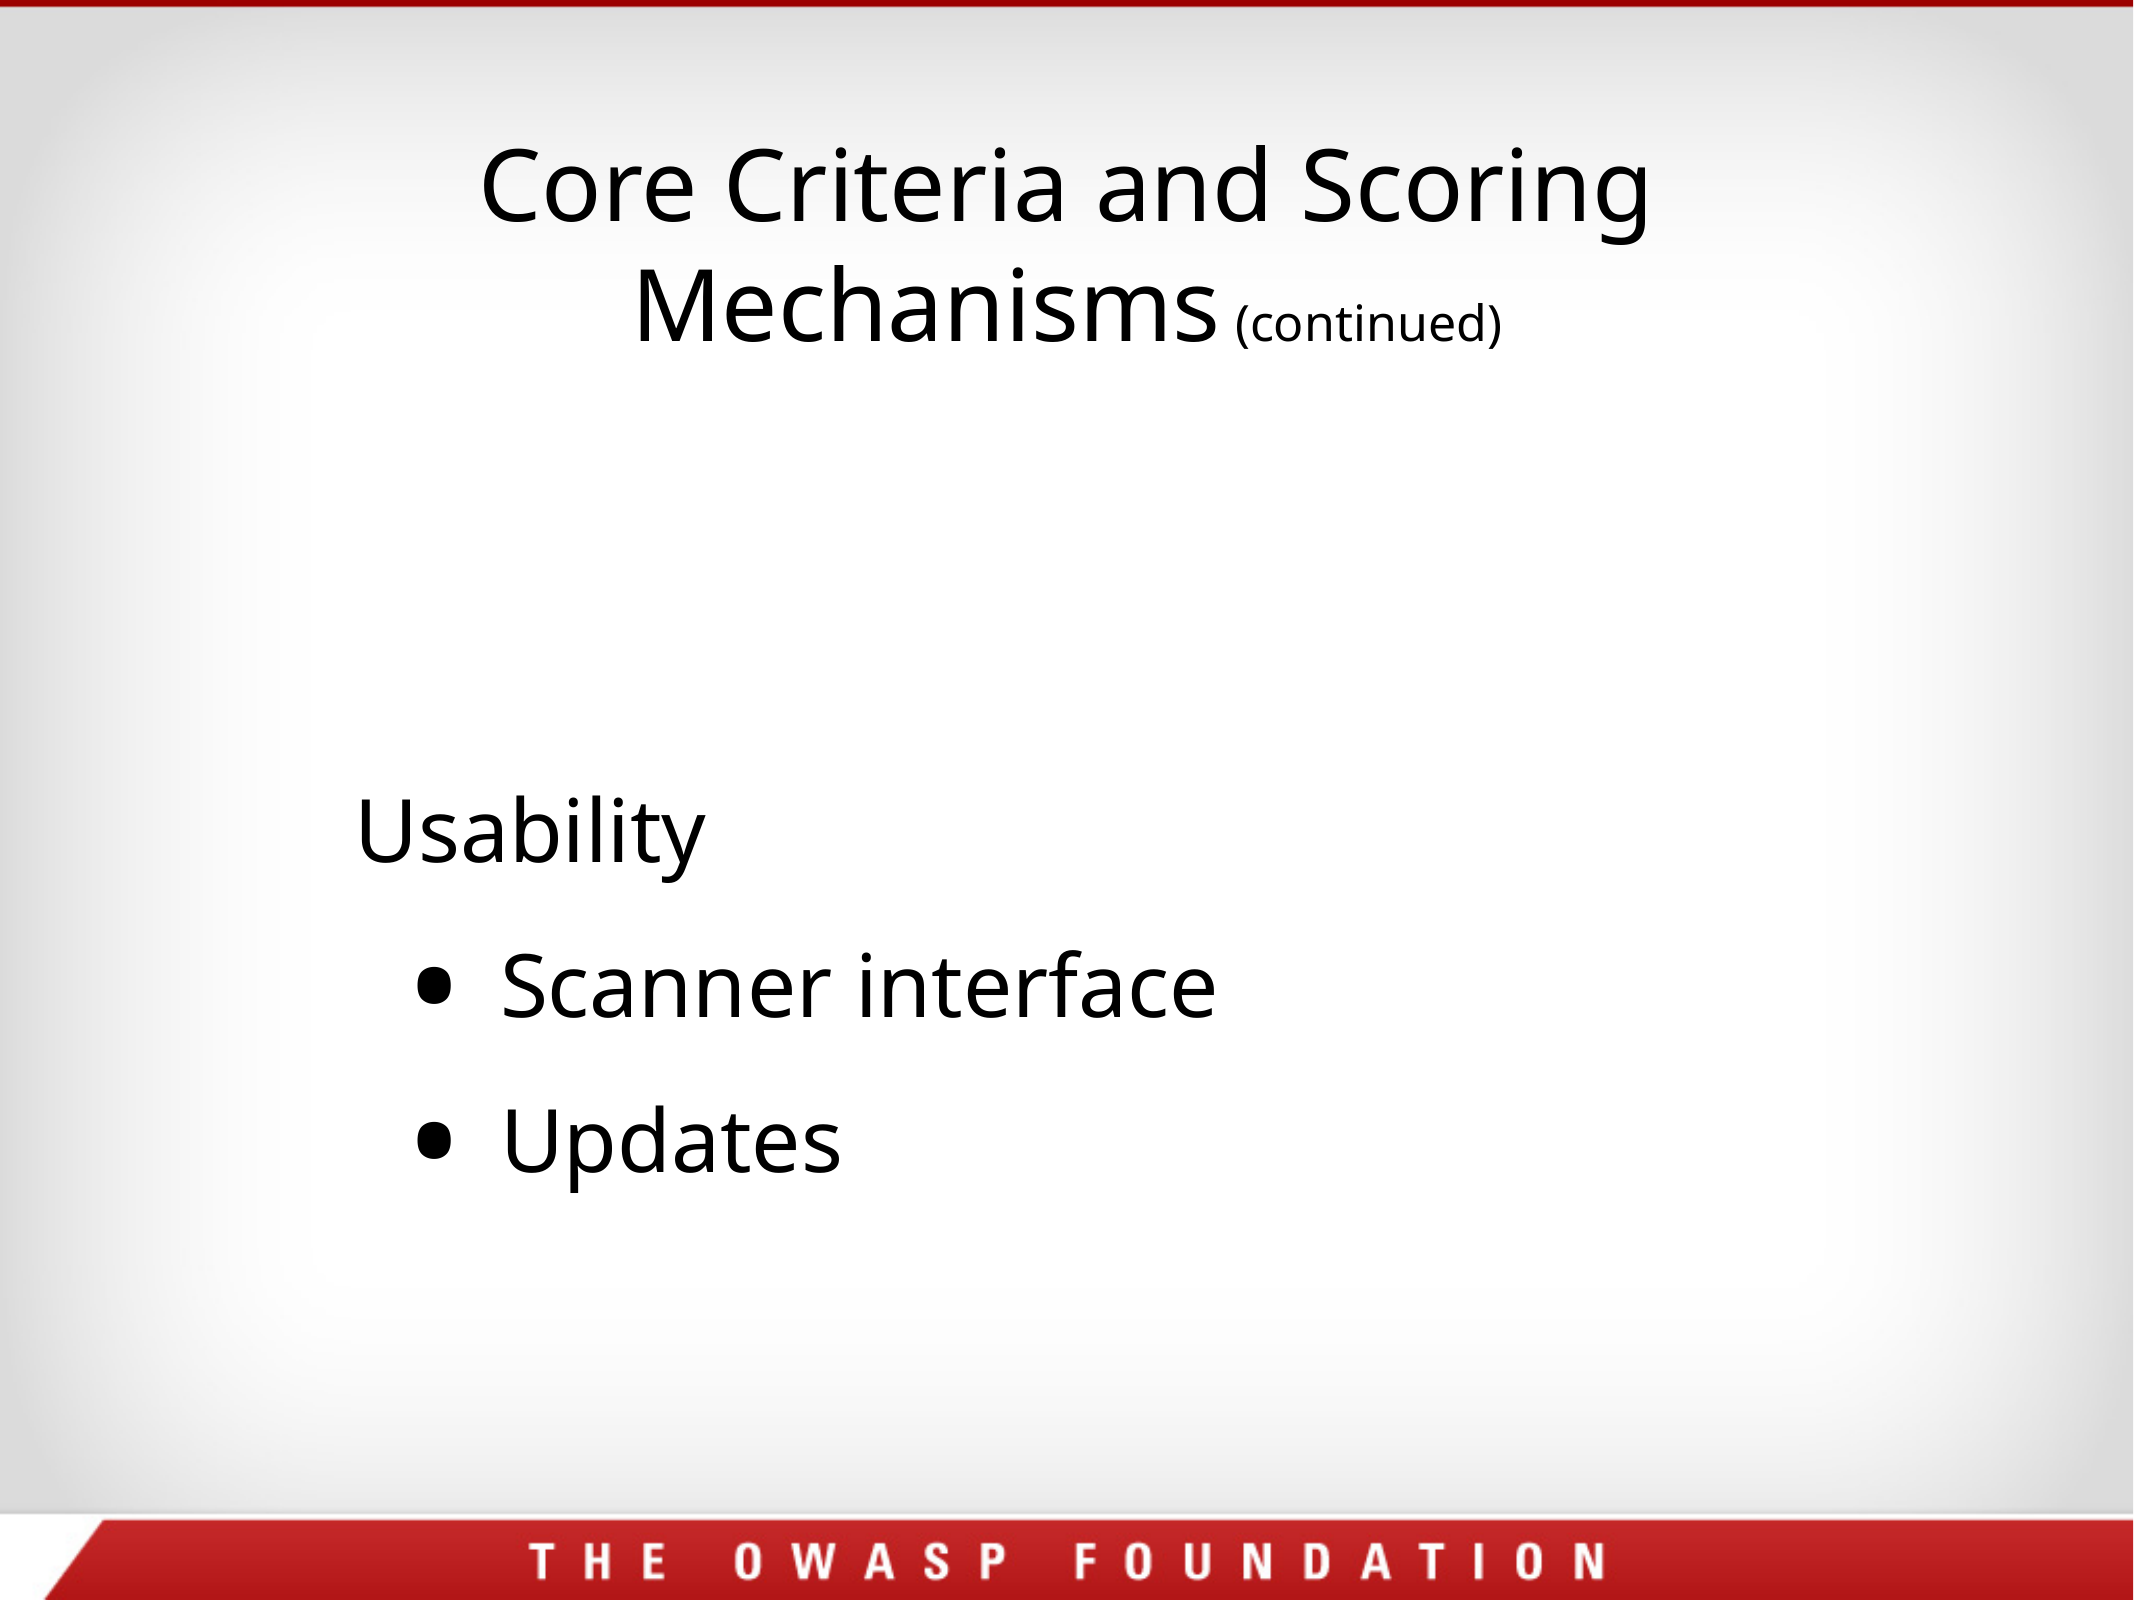

# Core Criteria and Scoring Mechanisms (continued)
Usability
Scanner interface
Updates